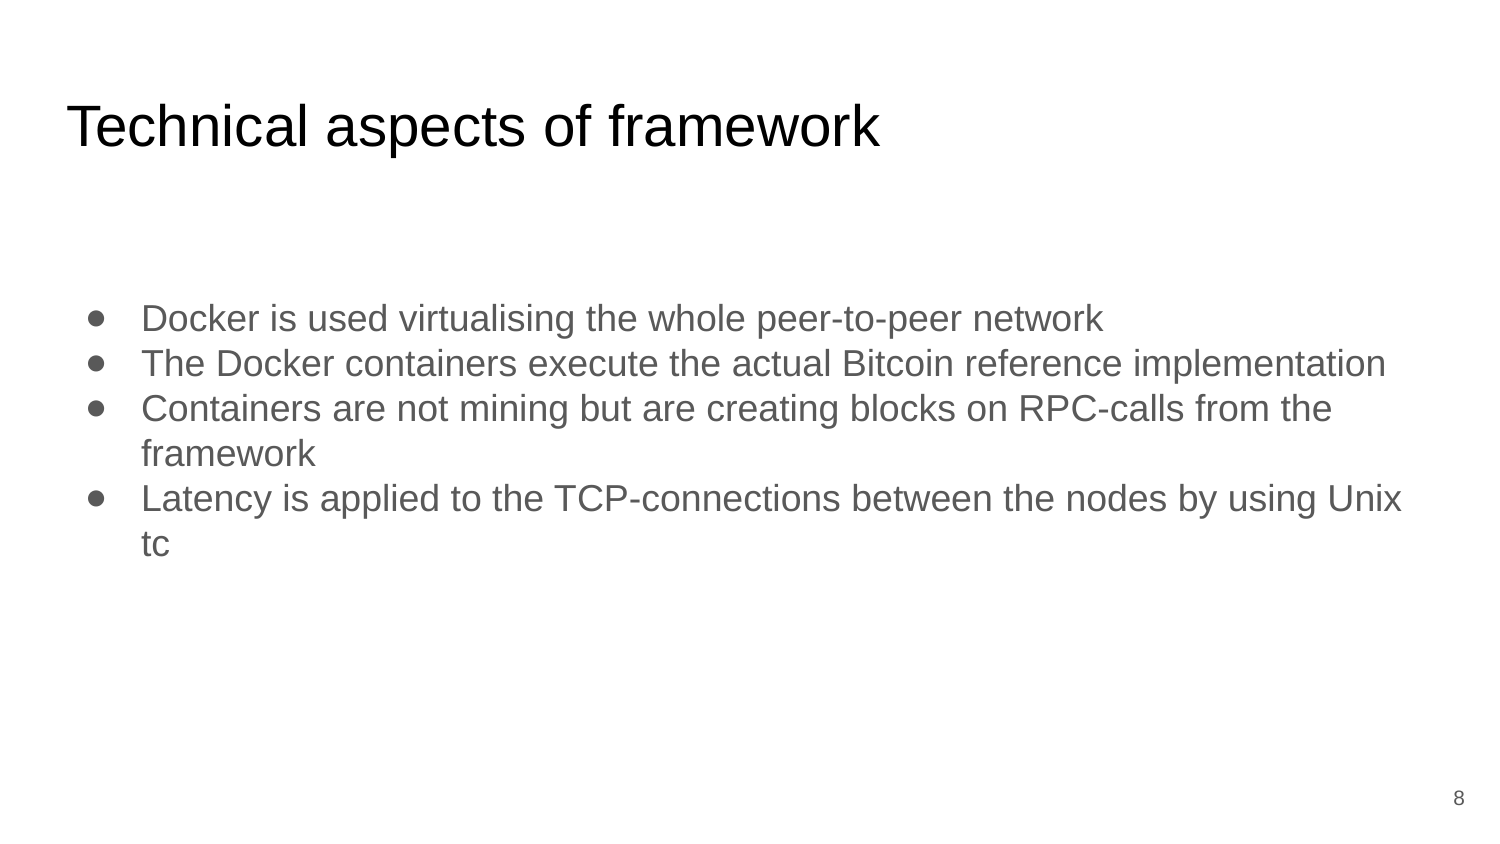

# Technical aspects of framework
Docker is used virtualising the whole peer-to-peer network
The Docker containers execute the actual Bitcoin reference implementation
Containers are not mining but are creating blocks on RPC-calls from the framework
Latency is applied to the TCP-connections between the nodes by using Unix tc
8